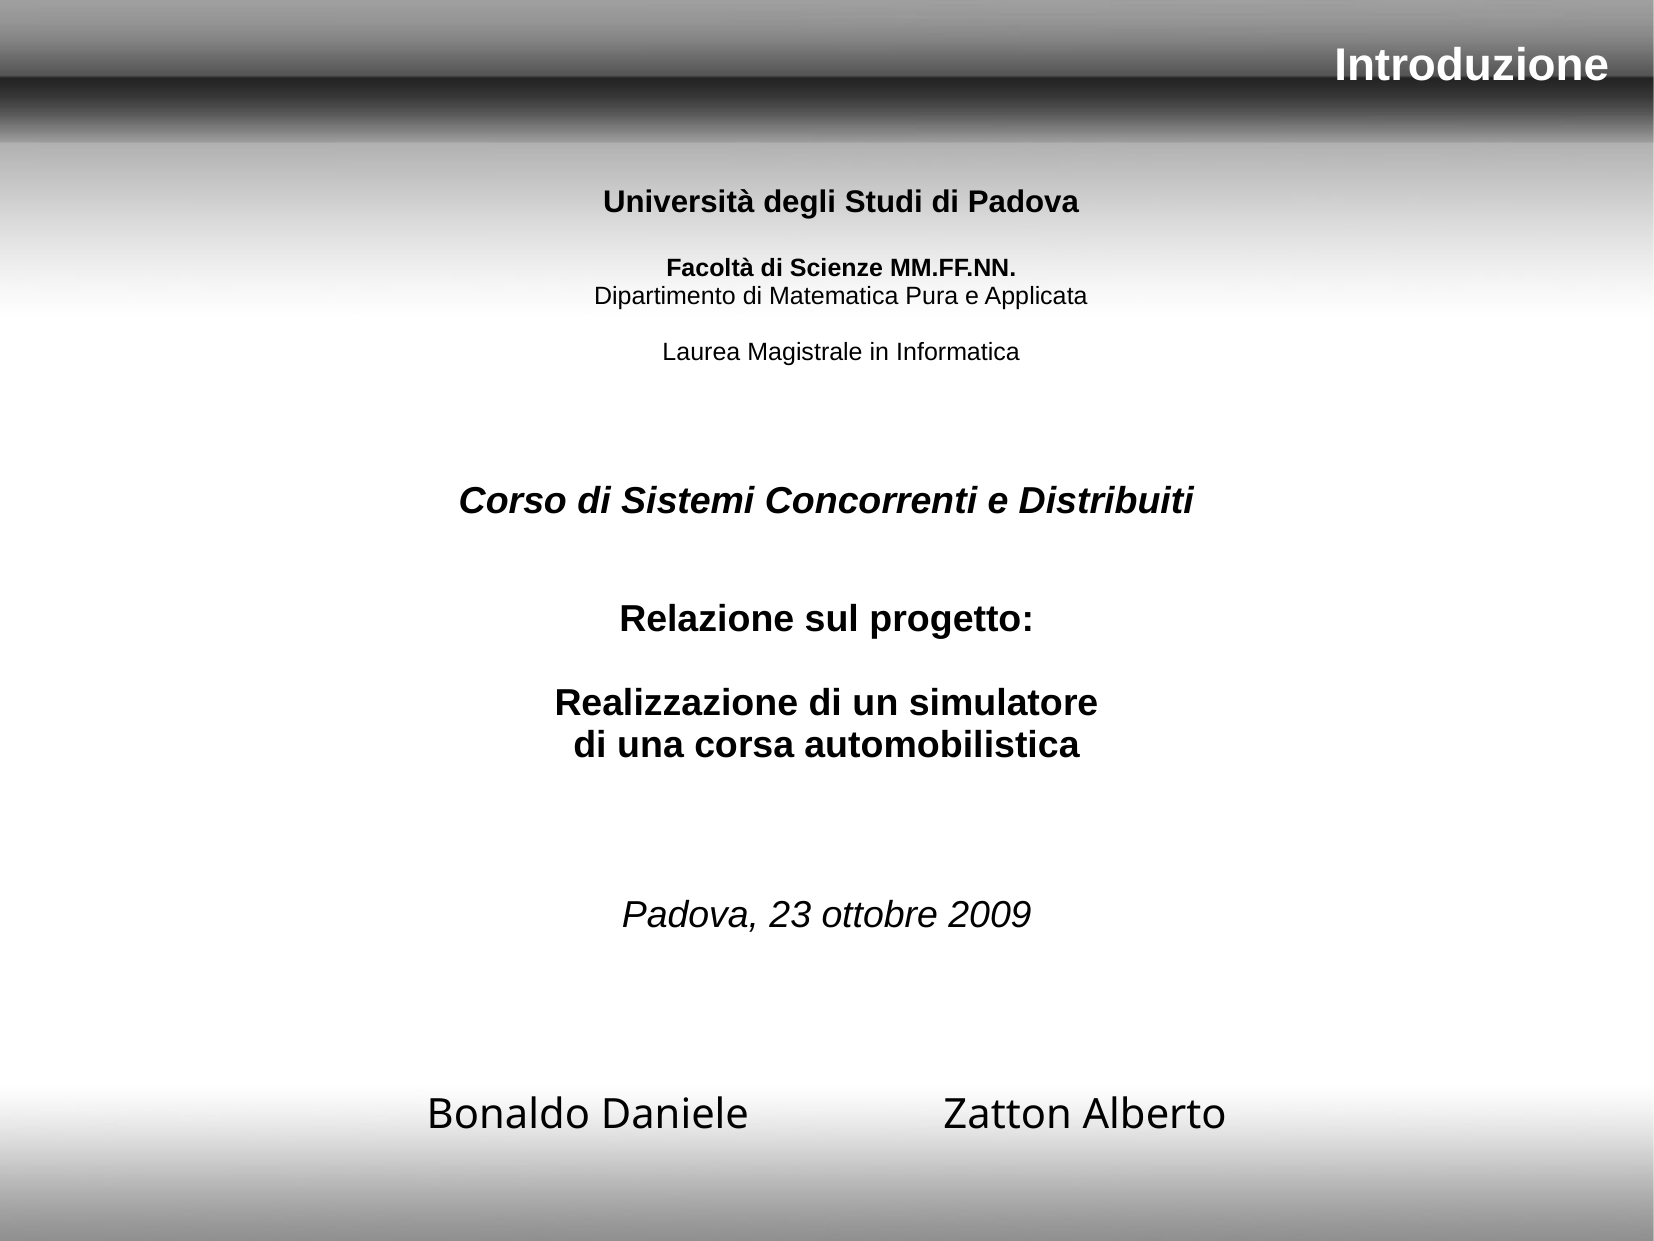

Introduzione
Università degli Studi di Padova
Facoltà di Scienze MM.FF.NN.
Dipartimento di Matematica Pura e Applicata
Laurea Magistrale in Informatica
Corso di Sistemi Concorrenti e Distribuiti
Relazione sul progetto:
Realizzazione di un simulatore di una corsa automobilistica
Padova, 23 ottobre 2009
Bonaldo Daniele 			Zatton Alberto